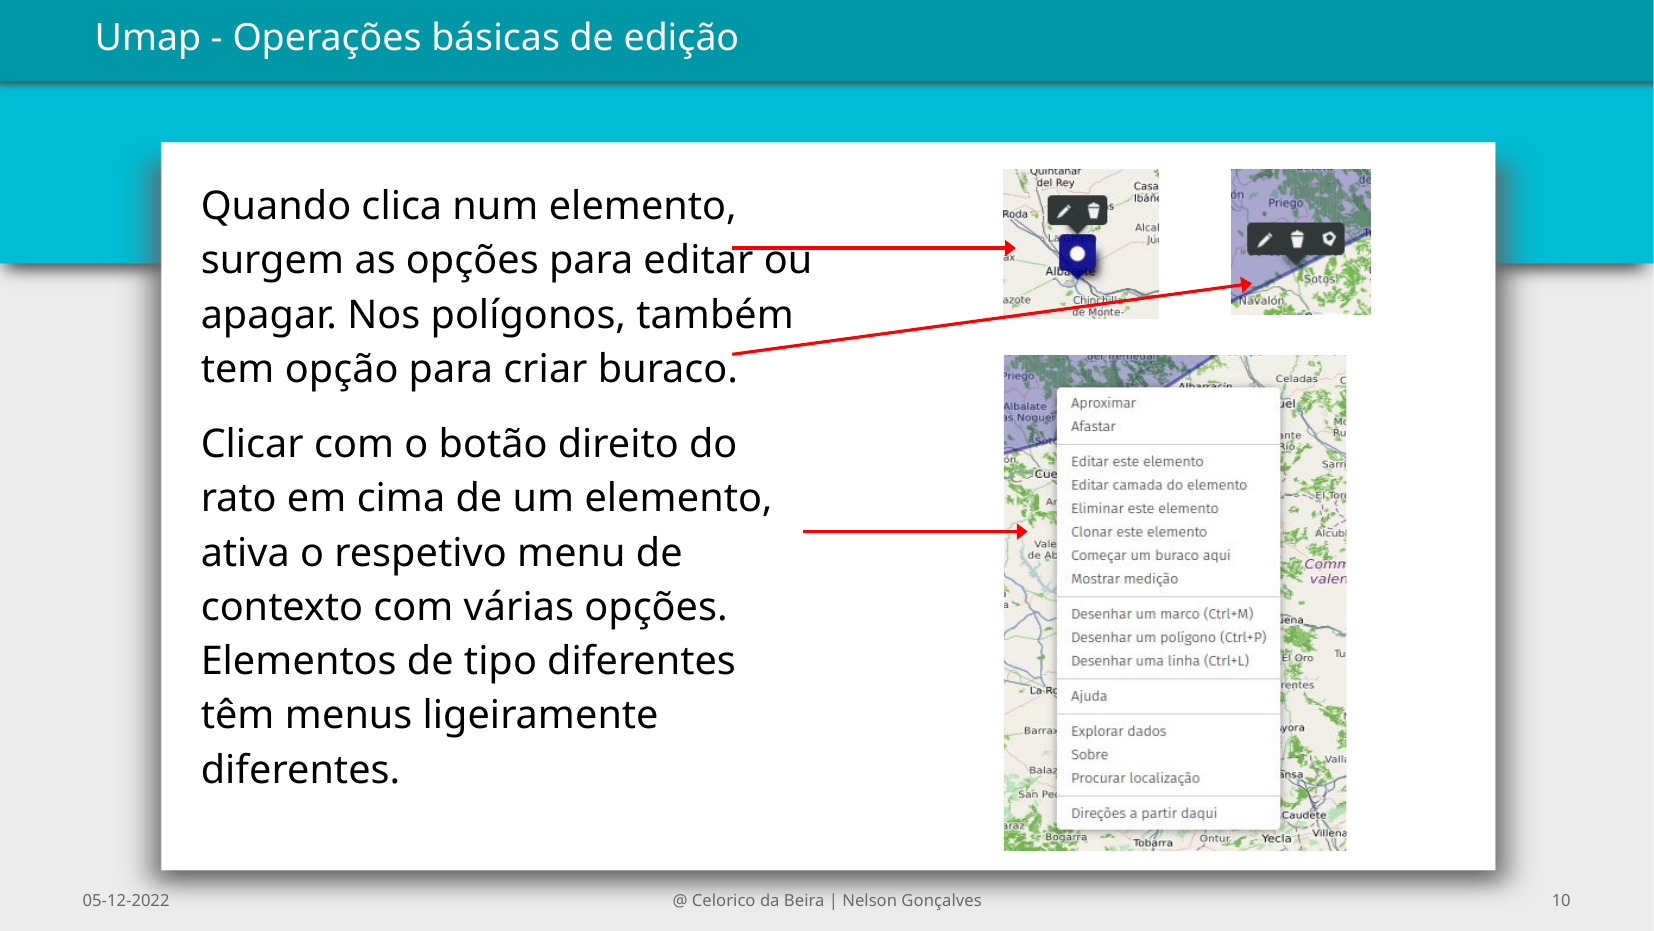

# Umap - Operações básicas de edição
Quando clica num elemento, surgem as opções para editar ou apagar. Nos polígonos, também tem opção para criar buraco.
Clicar com o botão direito do rato em cima de um elemento, ativa o respetivo menu de contexto com várias opções. Elementos de tipo diferentes têm menus ligeiramente diferentes.
05-12-2022
@ Celorico da Beira | Nelson Gonçalves
10